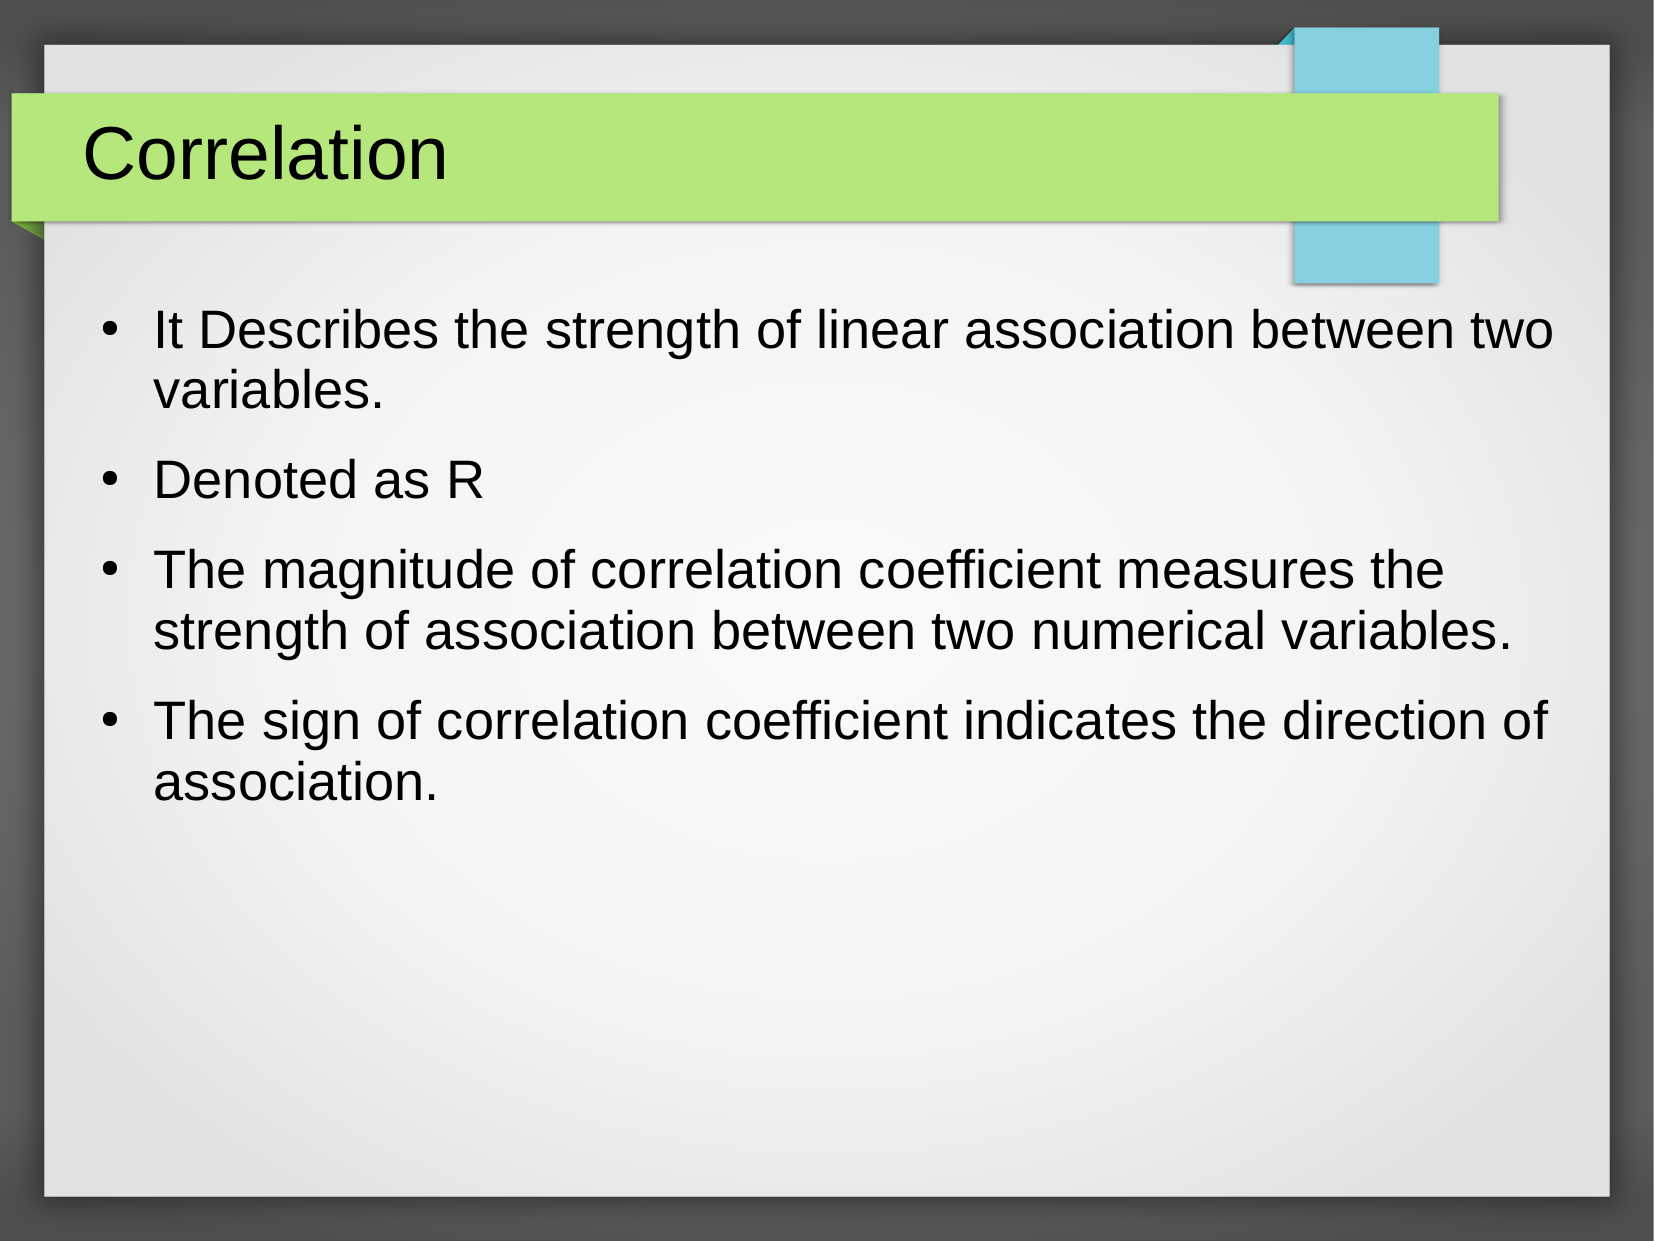

# Correlation
It Describes the strength of linear association between two variables.
Denoted as R
The magnitude of correlation coefficient measures the strength of association between two numerical variables.
The sign of correlation coefficient indicates the direction of association.